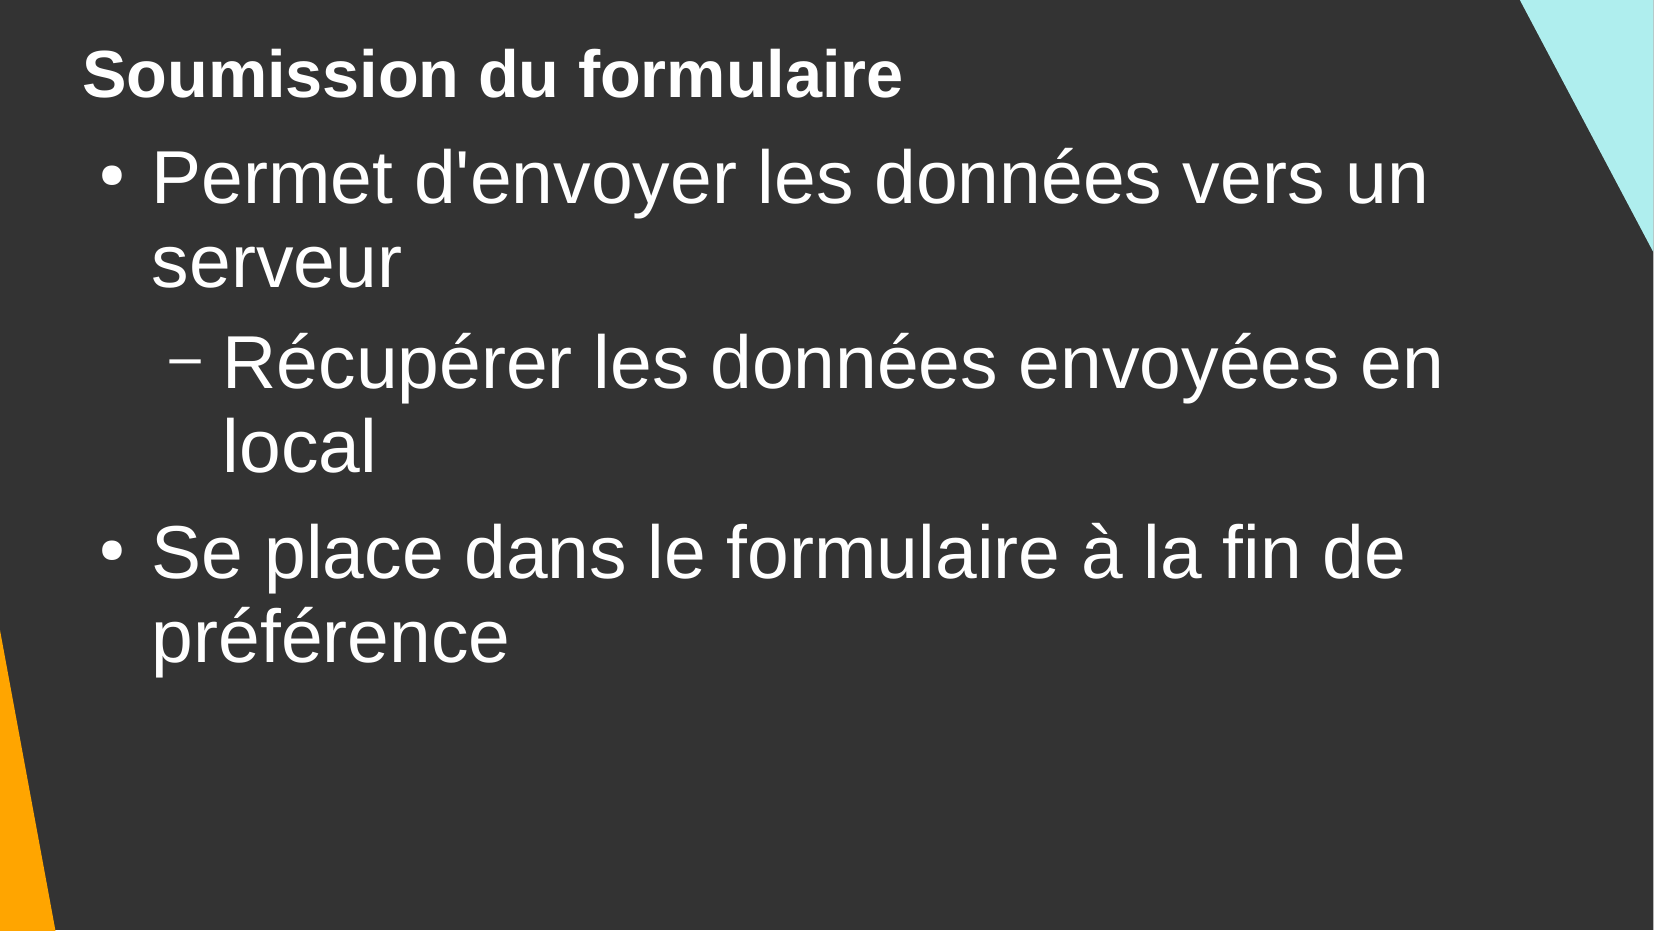

# Soumission du formulaire
Permet d'envoyer les données vers un serveur
Récupérer les données envoyées en local
Se place dans le formulaire à la fin de préférence